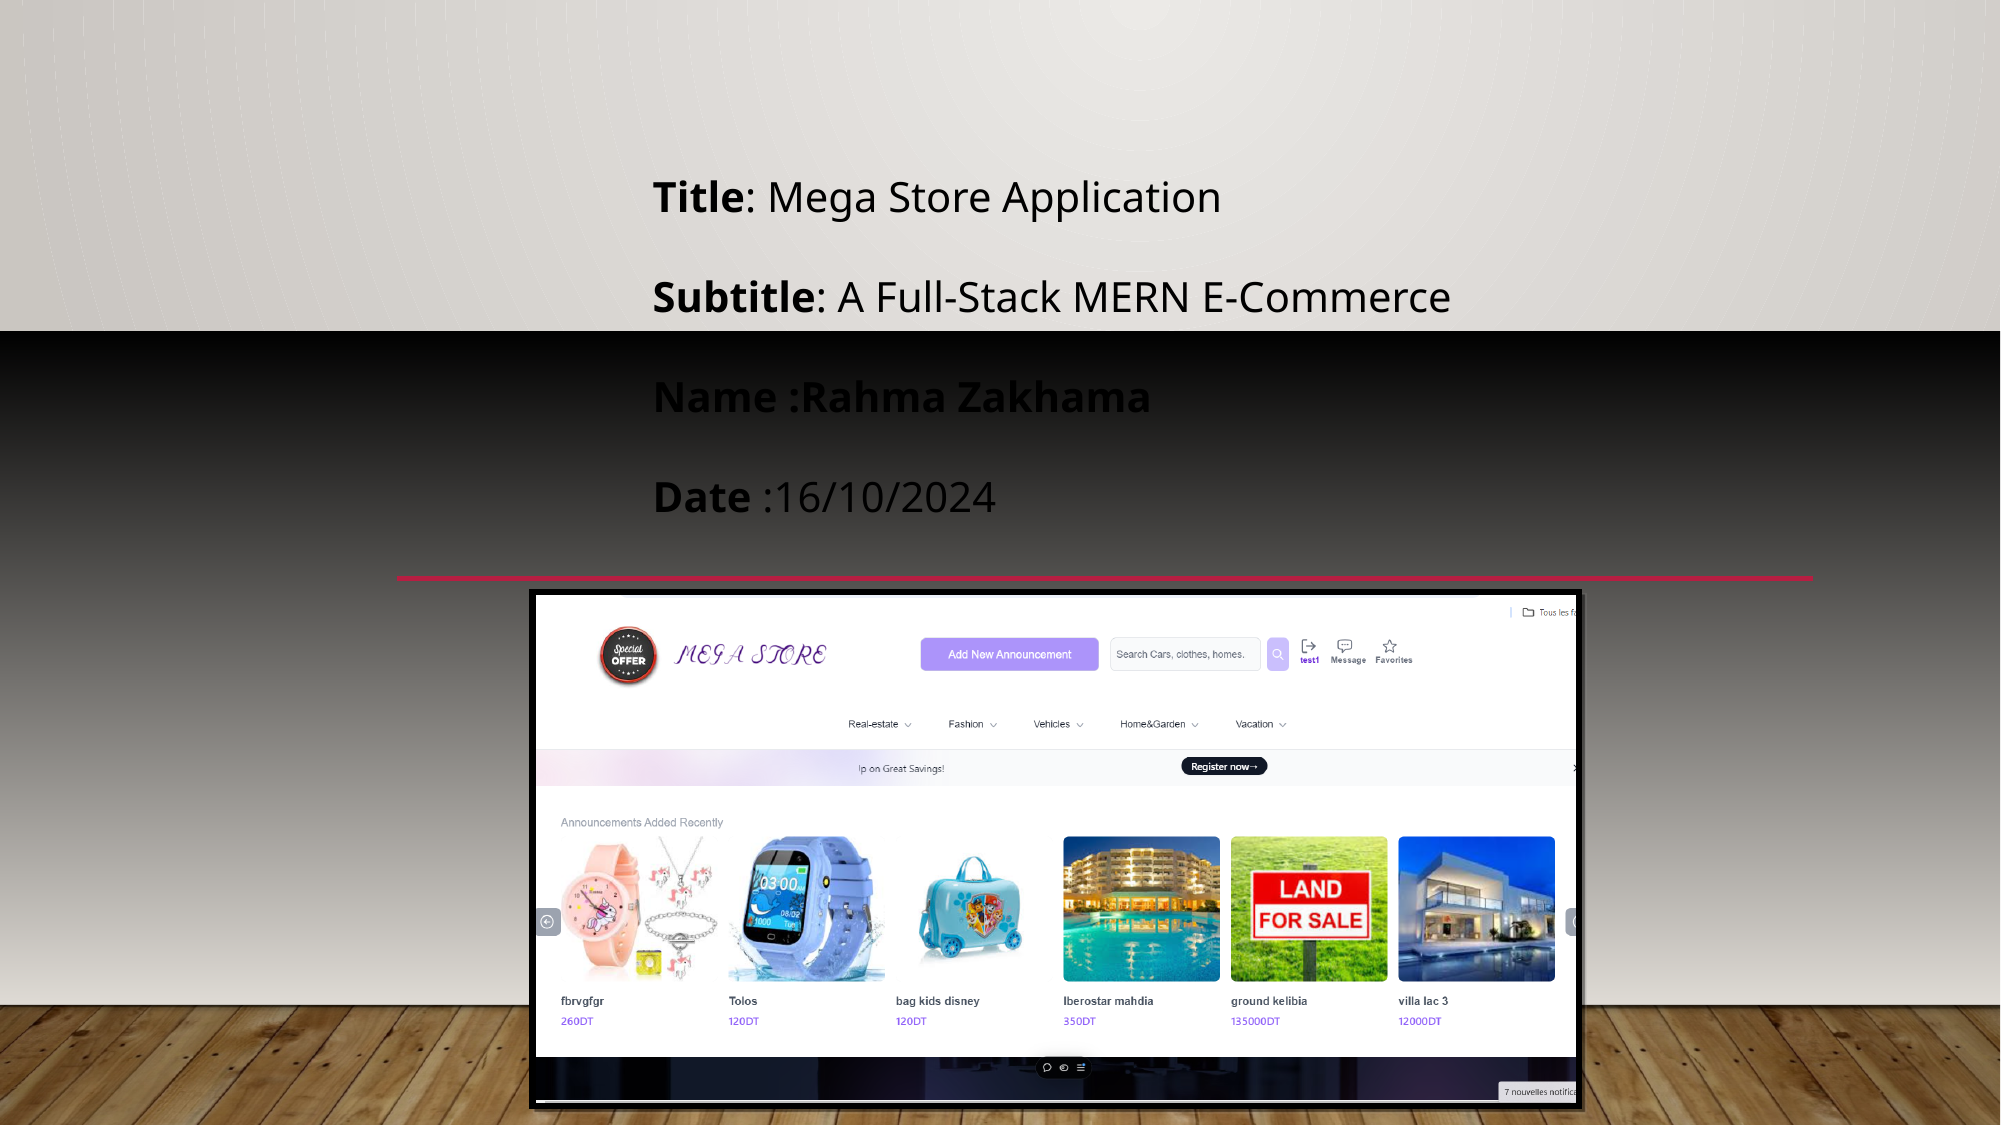

# Title: Mega Store Application
Subtitle: A Full-Stack MERN E-Commerce
Name :Rahma Zakhama
Date :16/10/2024